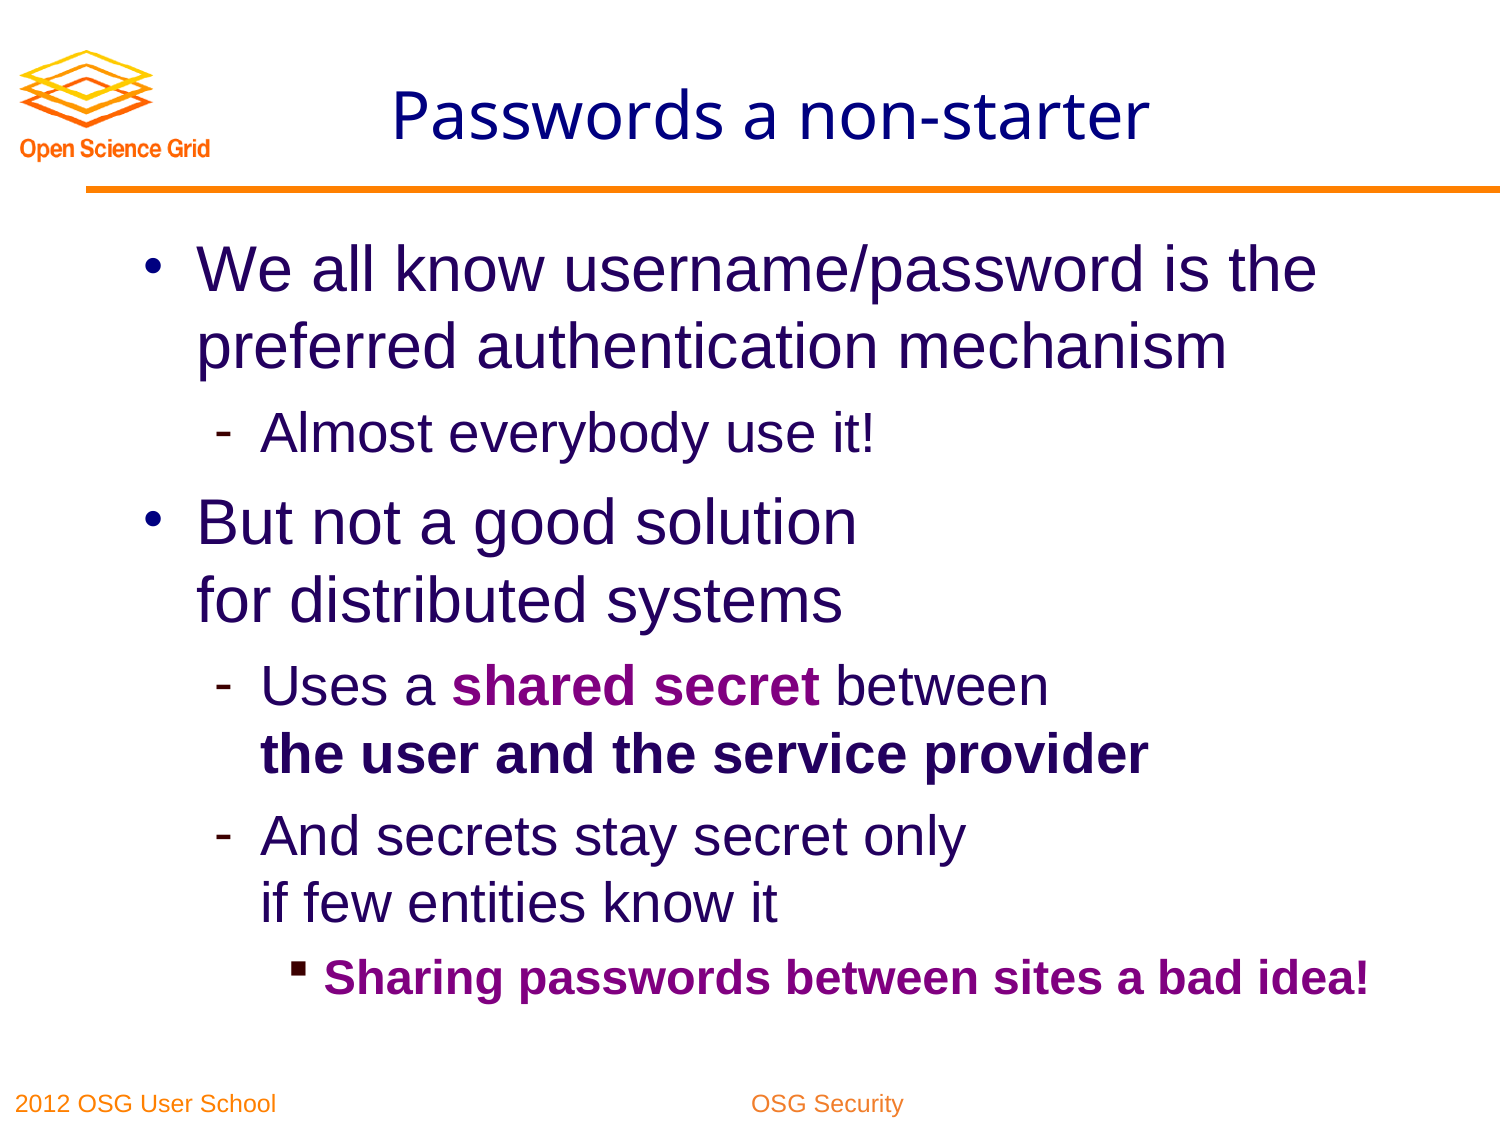

# Passwords a non-starter
We all know username/password is the preferred authentication mechanism
Almost everybody use it!
But not a good solution
for distributed systems
Uses a shared secret between
the user and the service provider
And secrets stay secret only
if few entities know it
Sharing passwords between sites a bad idea!